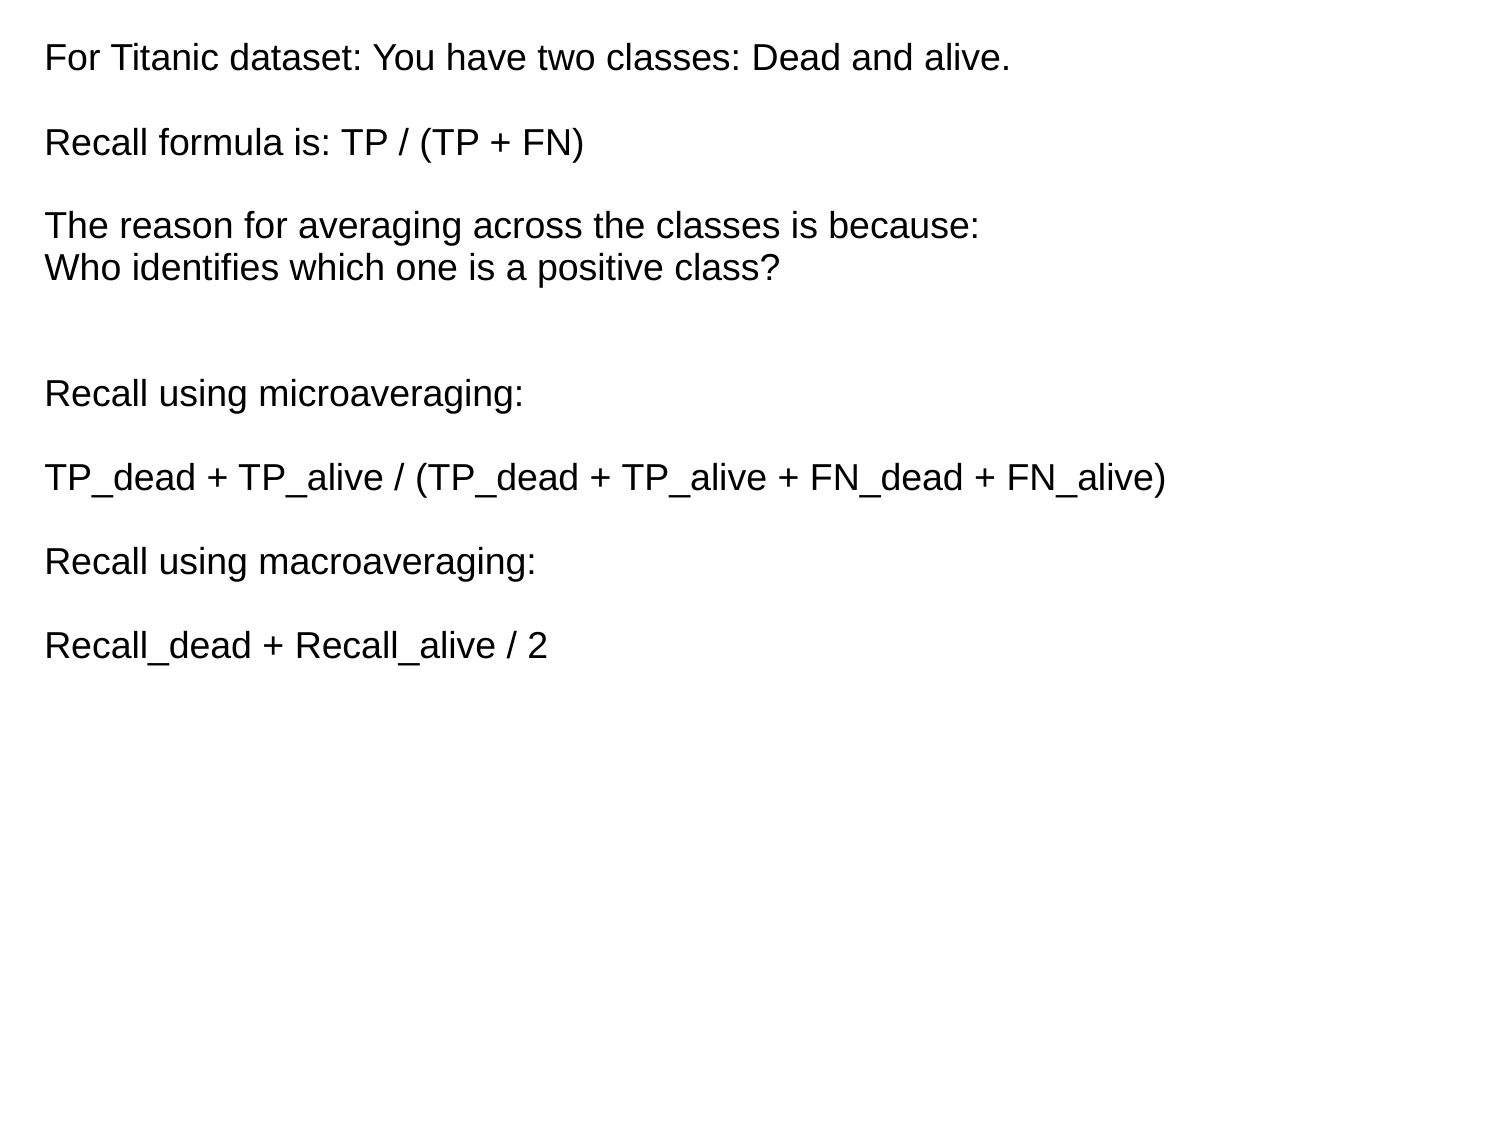

For Titanic dataset: You have two classes: Dead and alive.
Recall formula is: TP / (TP + FN)
The reason for averaging across the classes is because:
Who identifies which one is a positive class?
Recall using microaveraging:
TP_dead + TP_alive / (TP_dead + TP_alive + FN_dead + FN_alive)
Recall using macroaveraging:
Recall_dead + Recall_alive / 2